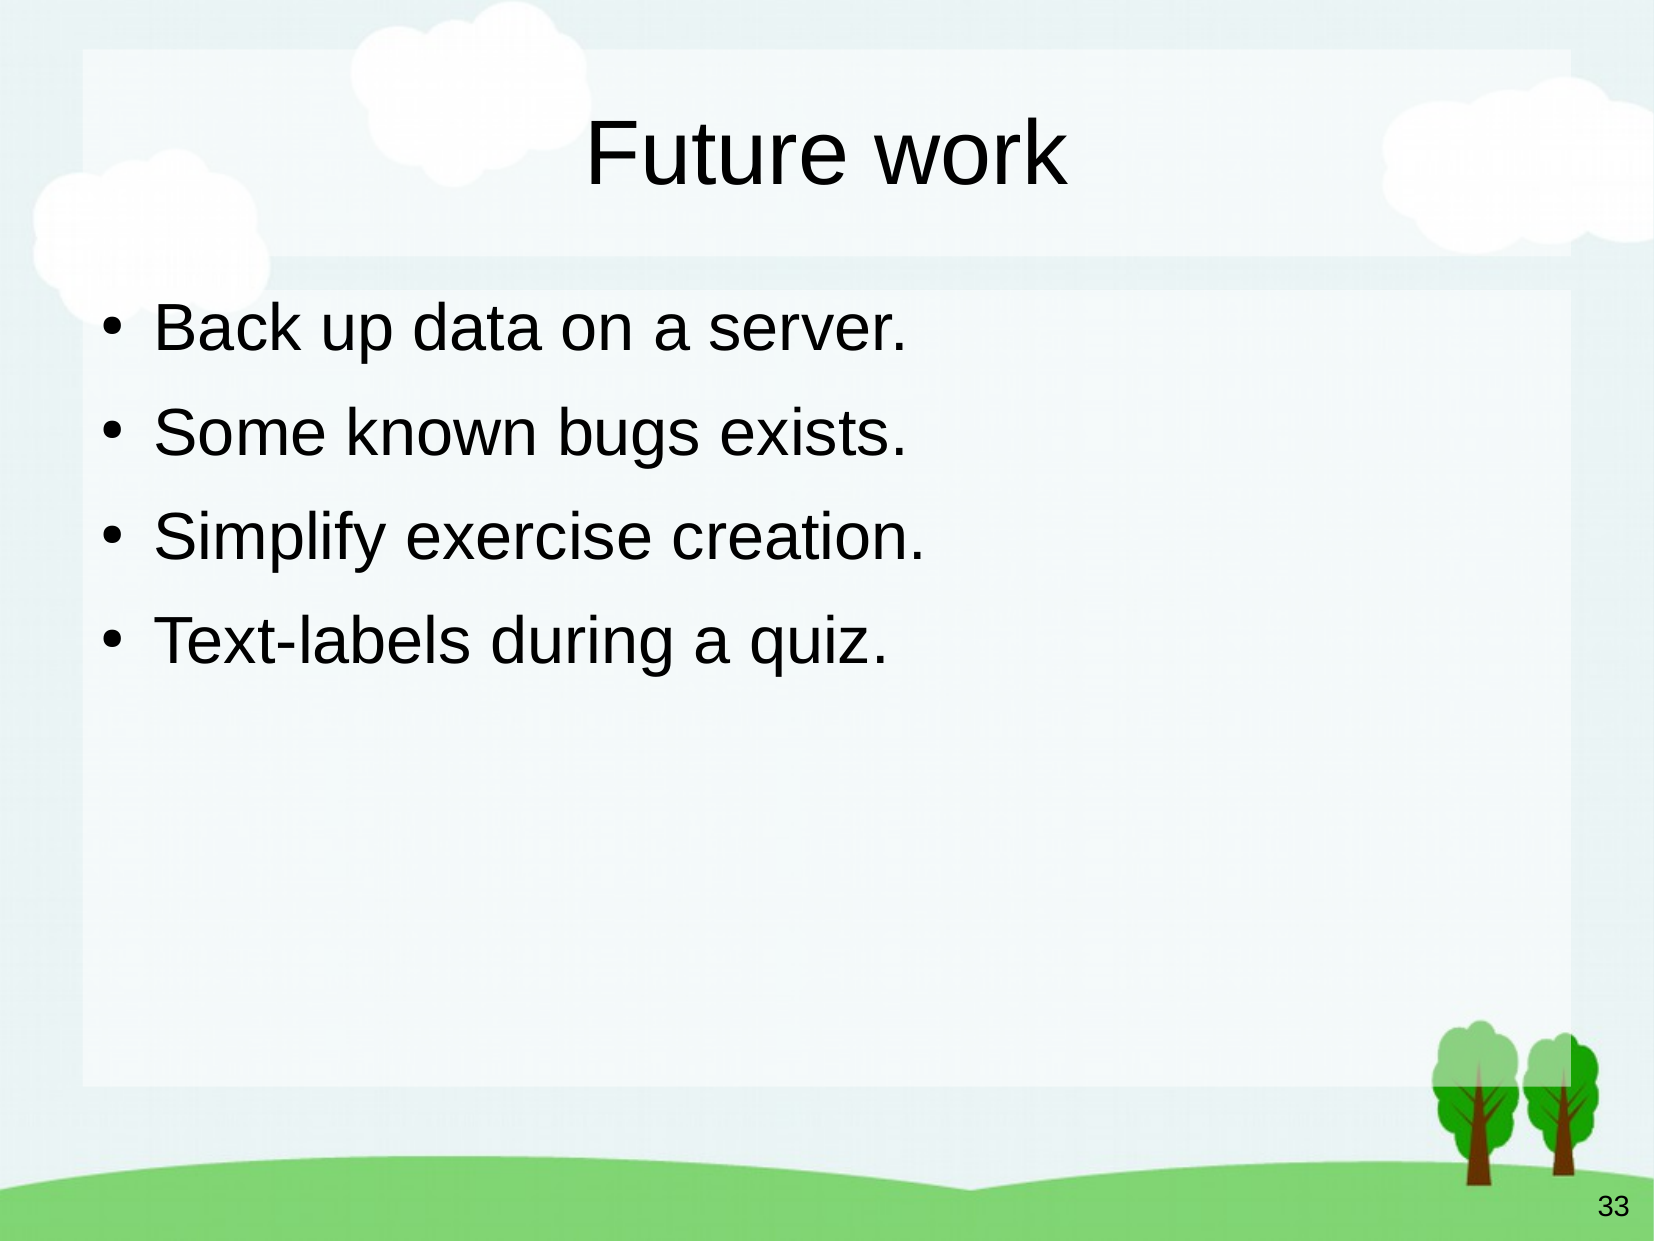

# Future work
Back up data on a server.
Some known bugs exists.
Simplify exercise creation.
Text-labels during a quiz.
33